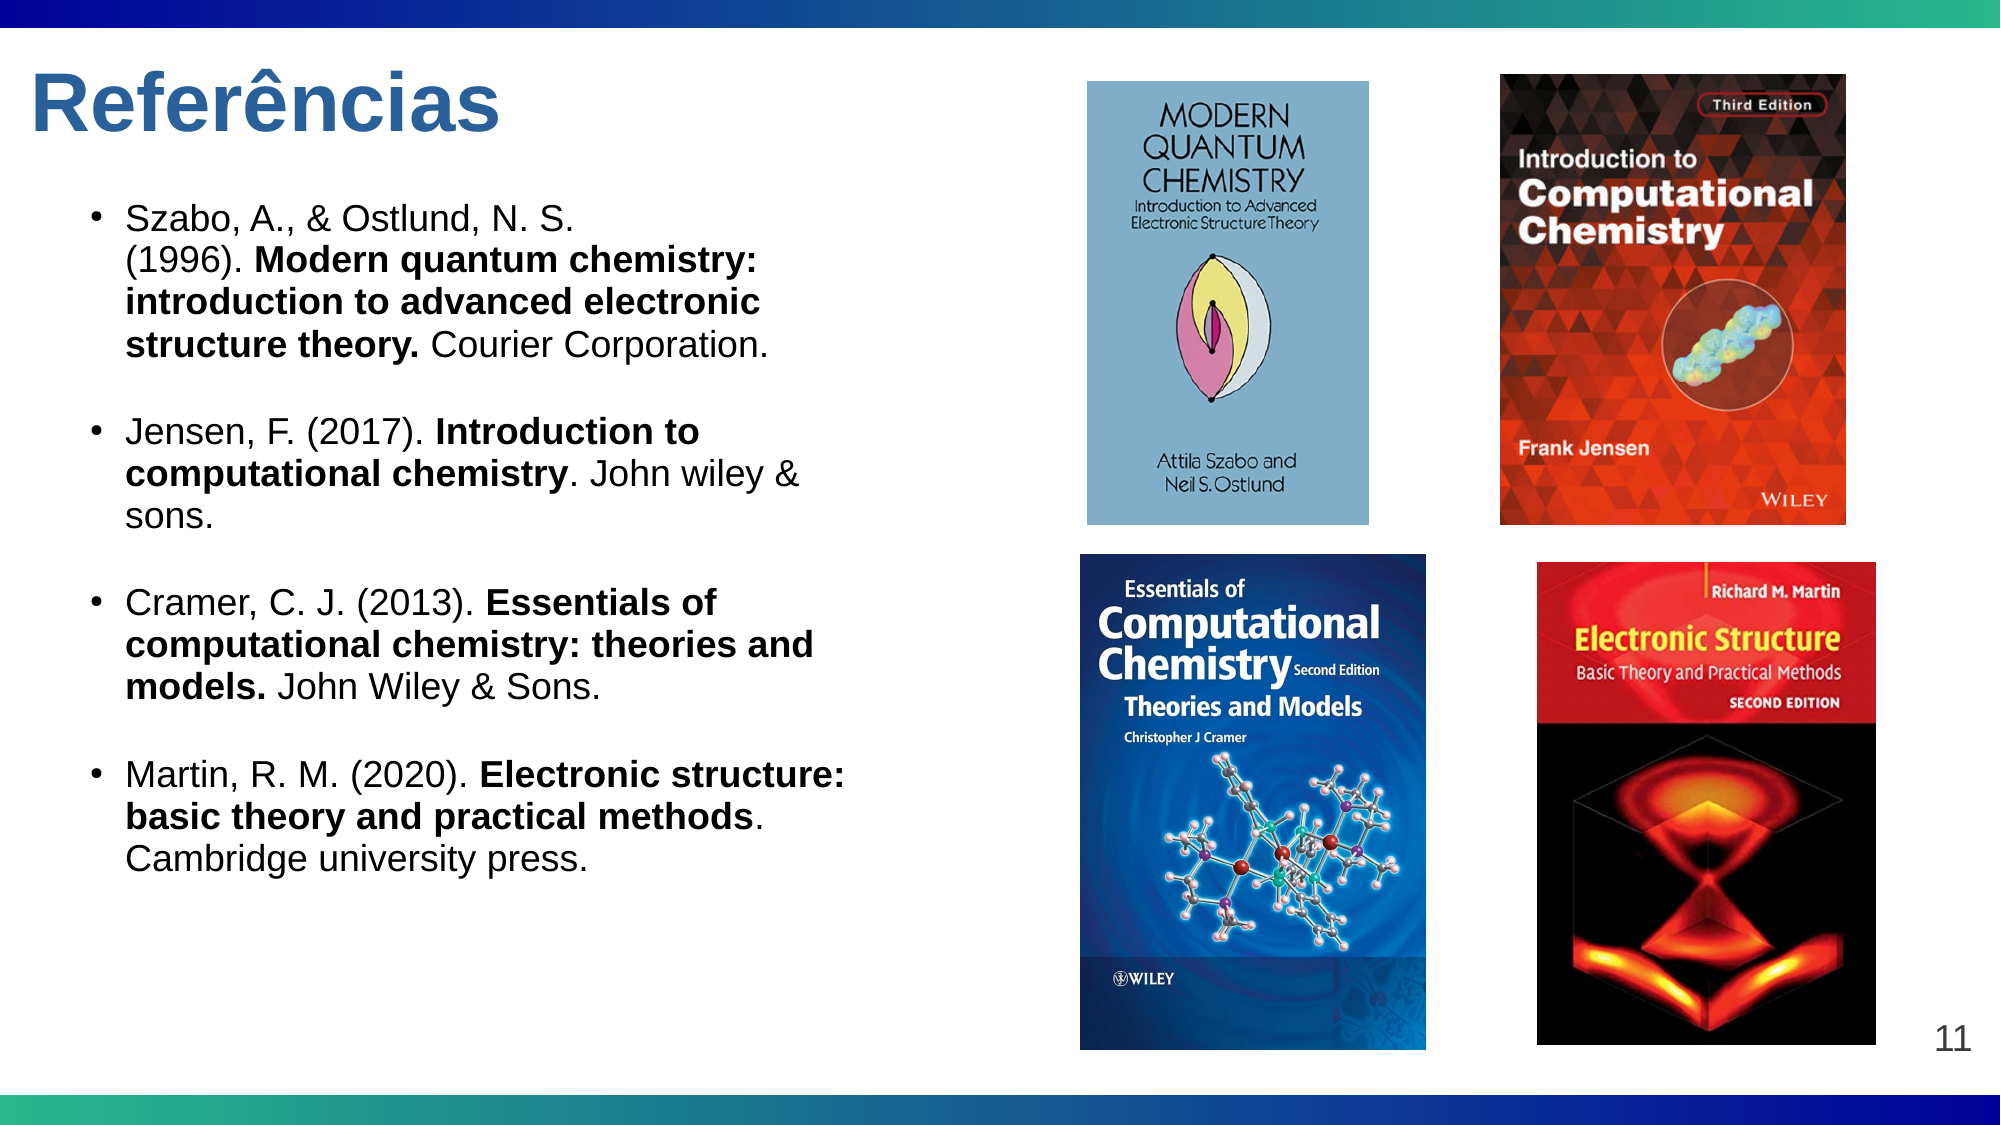

Referências
Szabo, A., & Ostlund, N. S. (1996). Modern quantum chemistry: introduction to advanced electronic structure theory. Courier Corporation.
Jensen, F. (2017). Introduction to computational chemistry. John wiley & sons.
Cramer, C. J. (2013). Essentials of computational chemistry: theories and models. John Wiley & Sons.
Martin, R. M. (2020). Electronic structure: basic theory and practical methods. Cambridge university press.